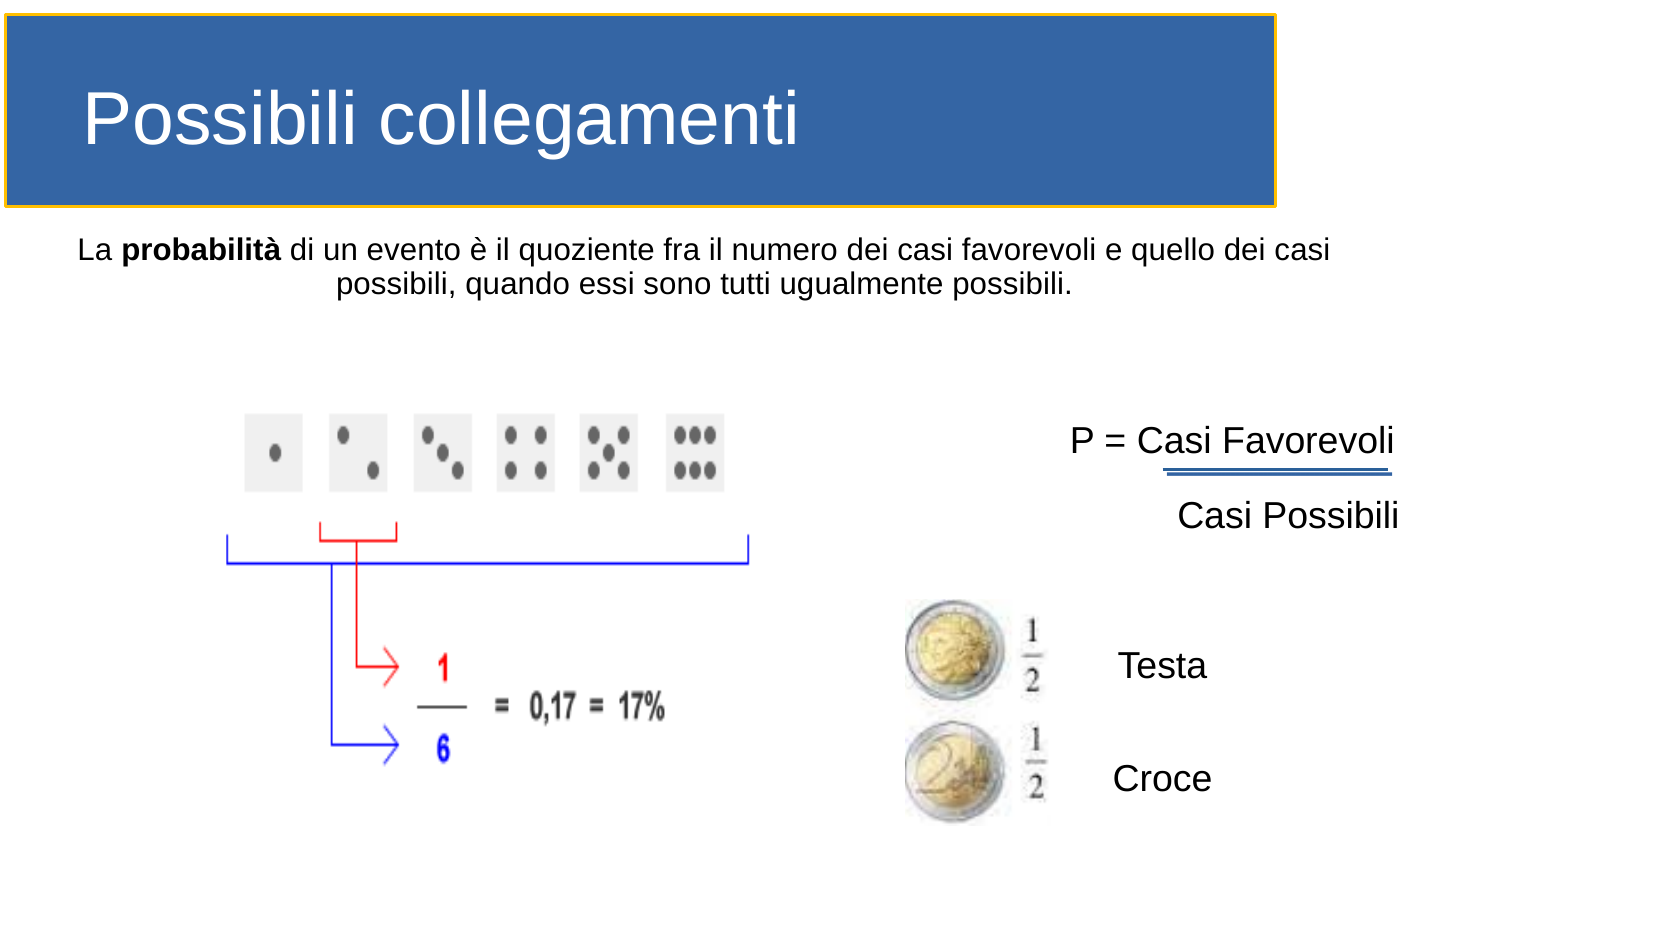

# Possibili collegamenti
La probabilità di un evento è il quoziente fra il numero dei casi favorevoli e quello dei casi possibili, quando essi sono tutti ugualmente possibili.
P = Casi Favorevoli
Casi Possibili
Testa
Croce